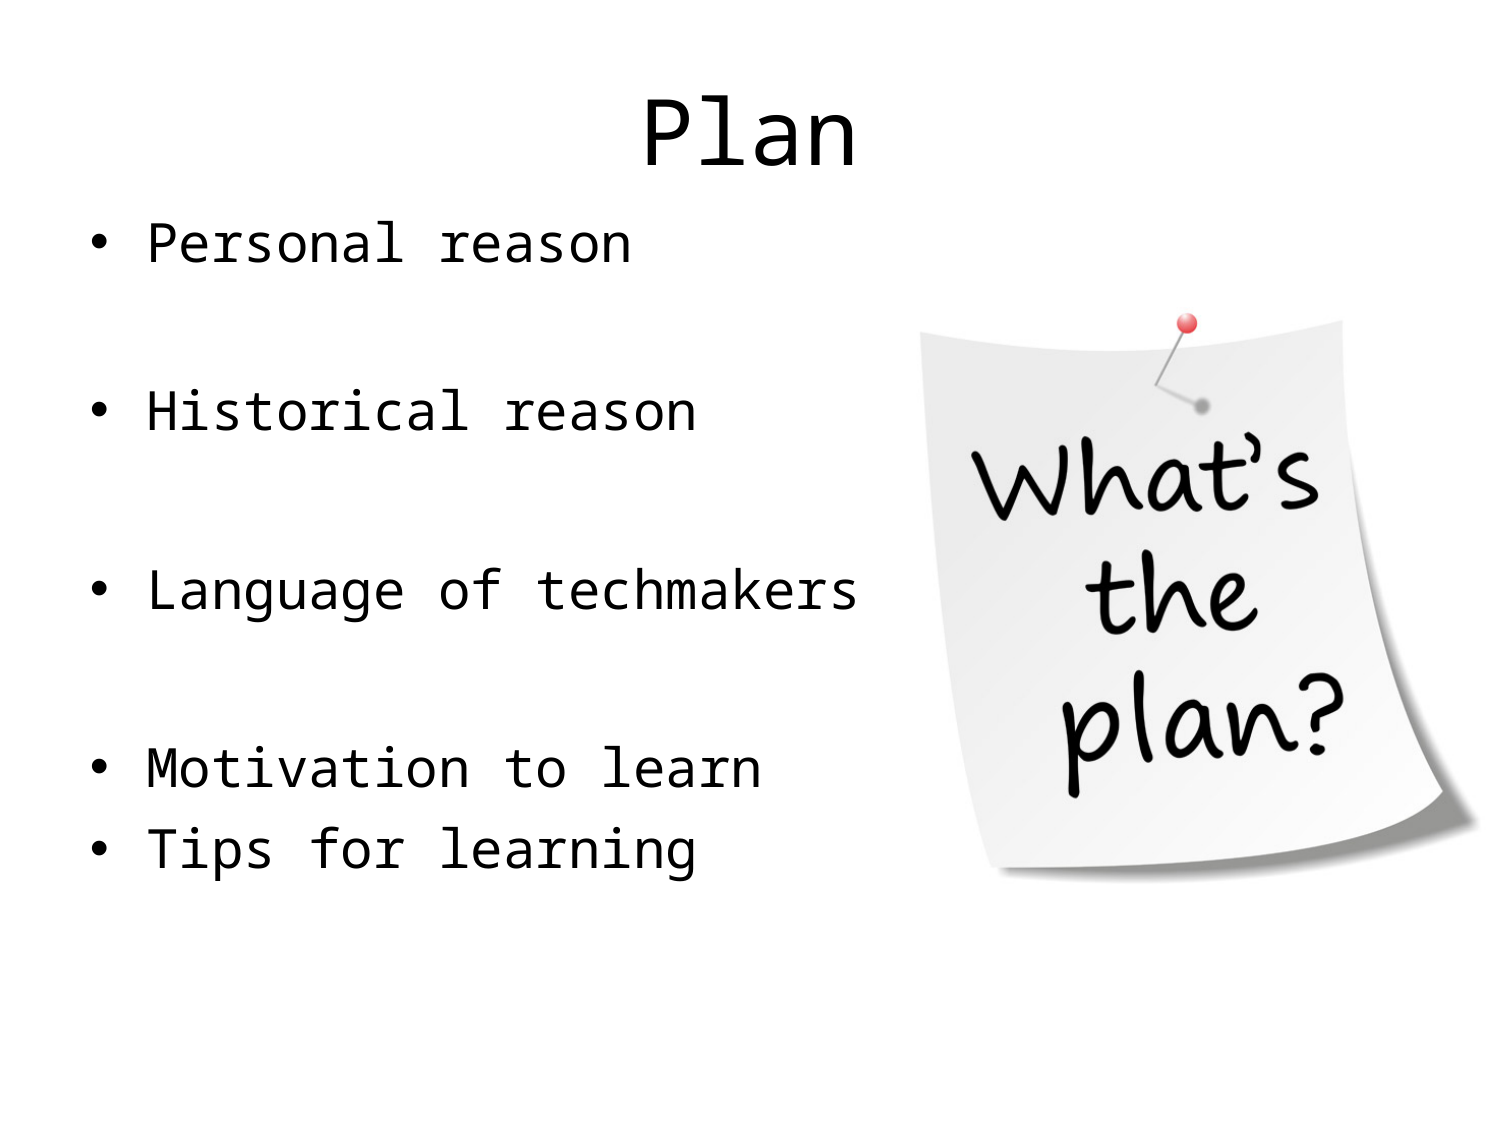

# Plan
Personal reason
Historical reason
Language of techmakers
Motivation to learn
Tips for learning